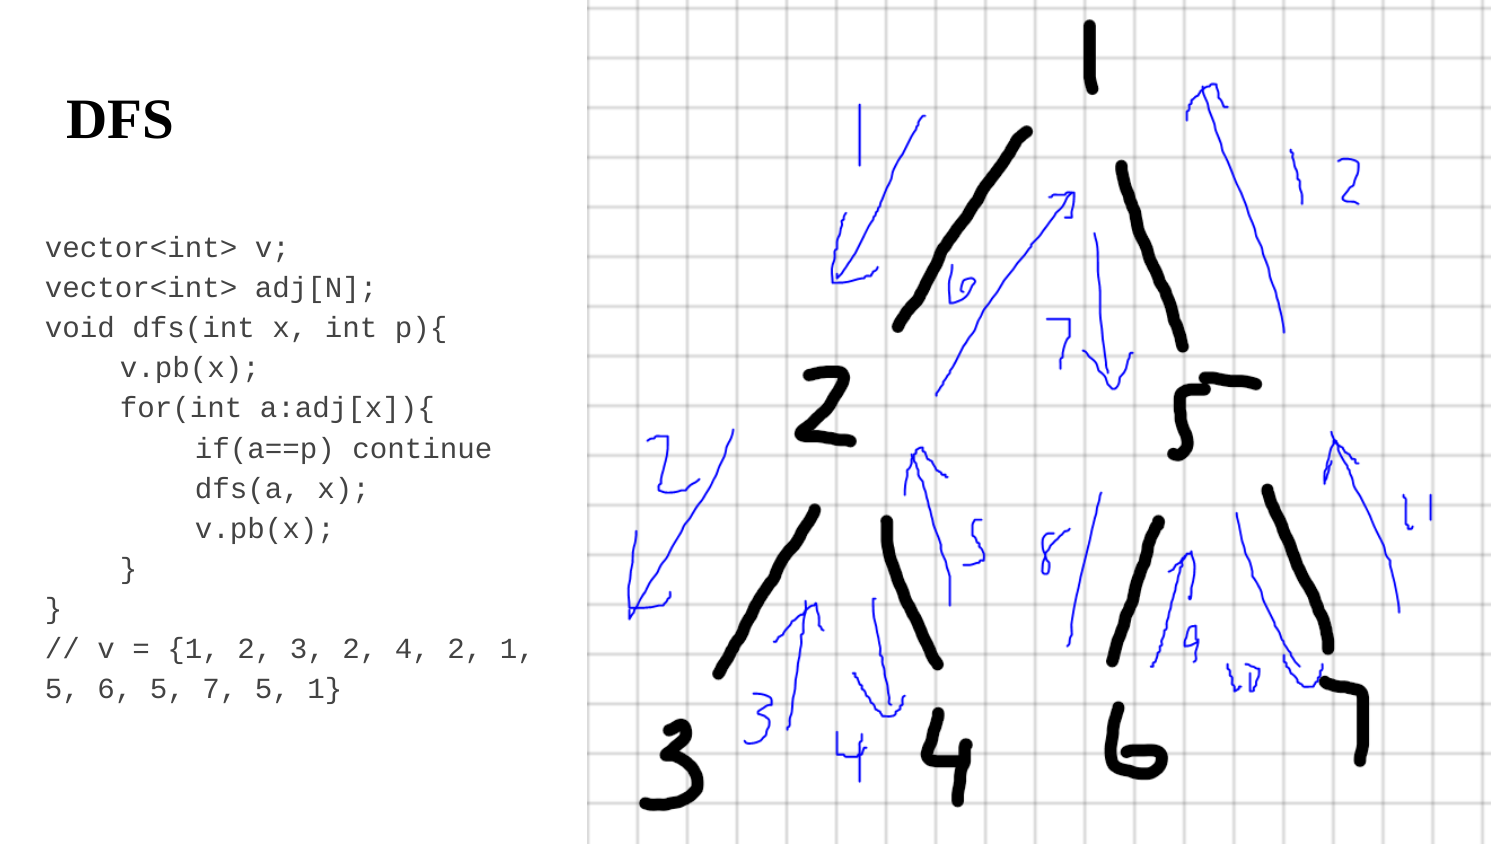

# DFS
vector<int> v;
vector<int> adj[N];
void dfs(int x, int p){
	v.pb(x);
	for(int a:adj[x]){
		if(a==p) continue
dfs(a, x);
v.pb(x);
}
}
// v = {1, 2, 3, 2, 4, 2, 1, 5, 6, 5, 7, 5, 1}